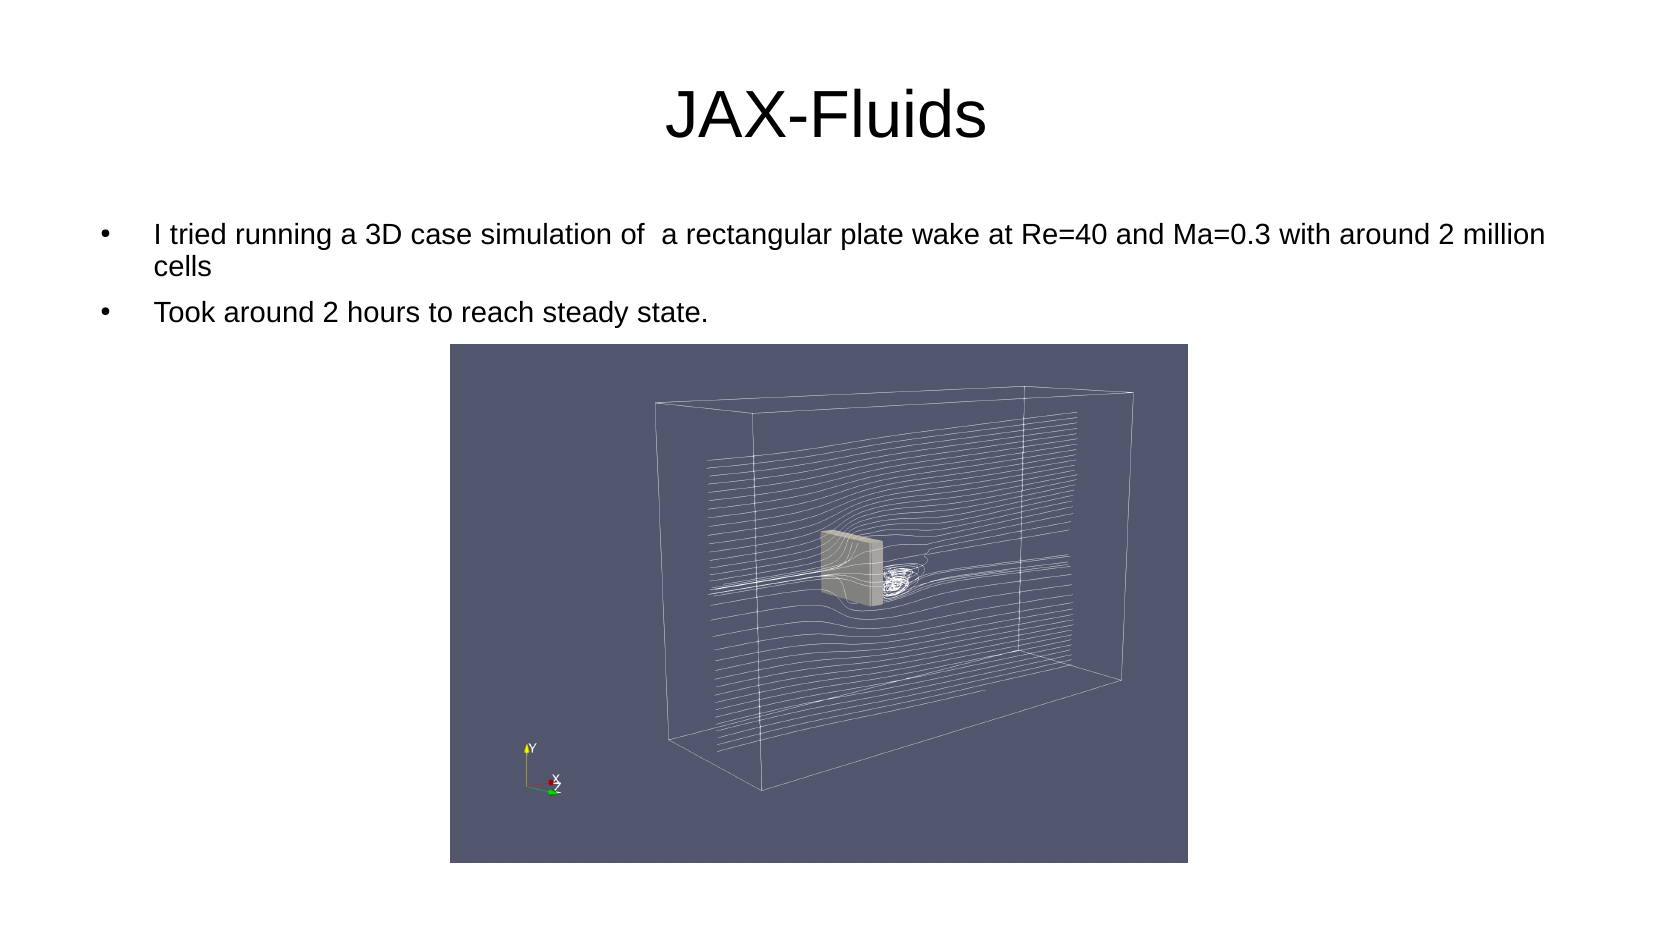

# JAX-Fluids
I tried running a 3D case simulation of a rectangular plate wake at Re=40 and Ma=0.3 with around 2 million cells
Took around 2 hours to reach steady state.